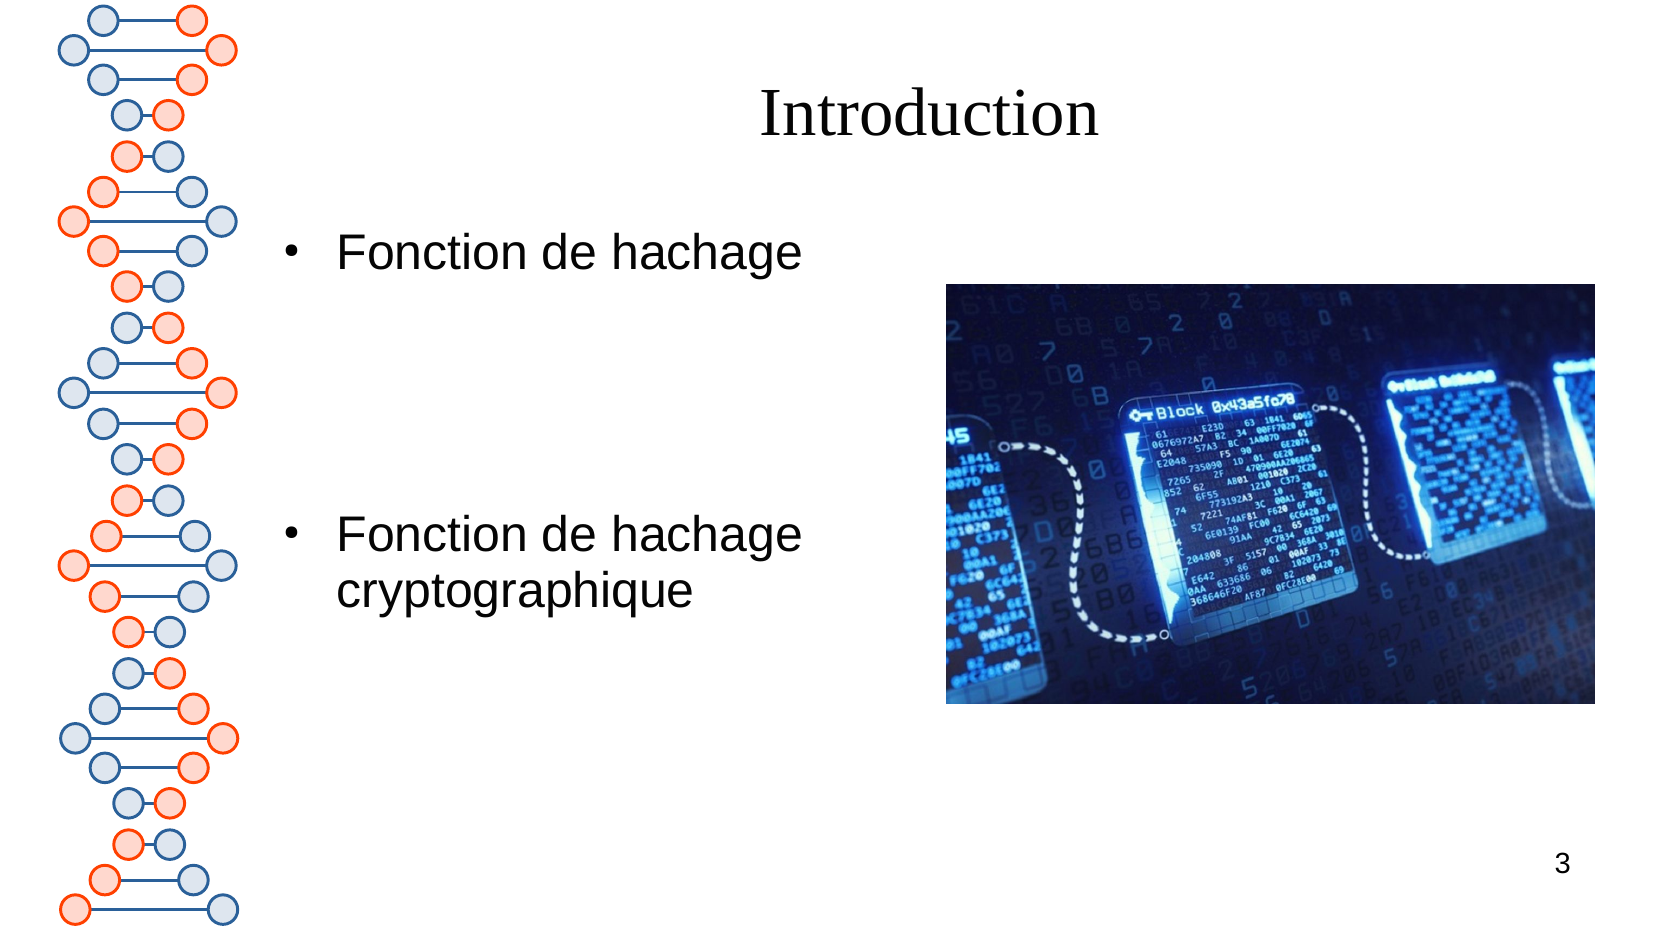

# Introduction
Fonction de hachage
Fonction de hachage cryptographique
3